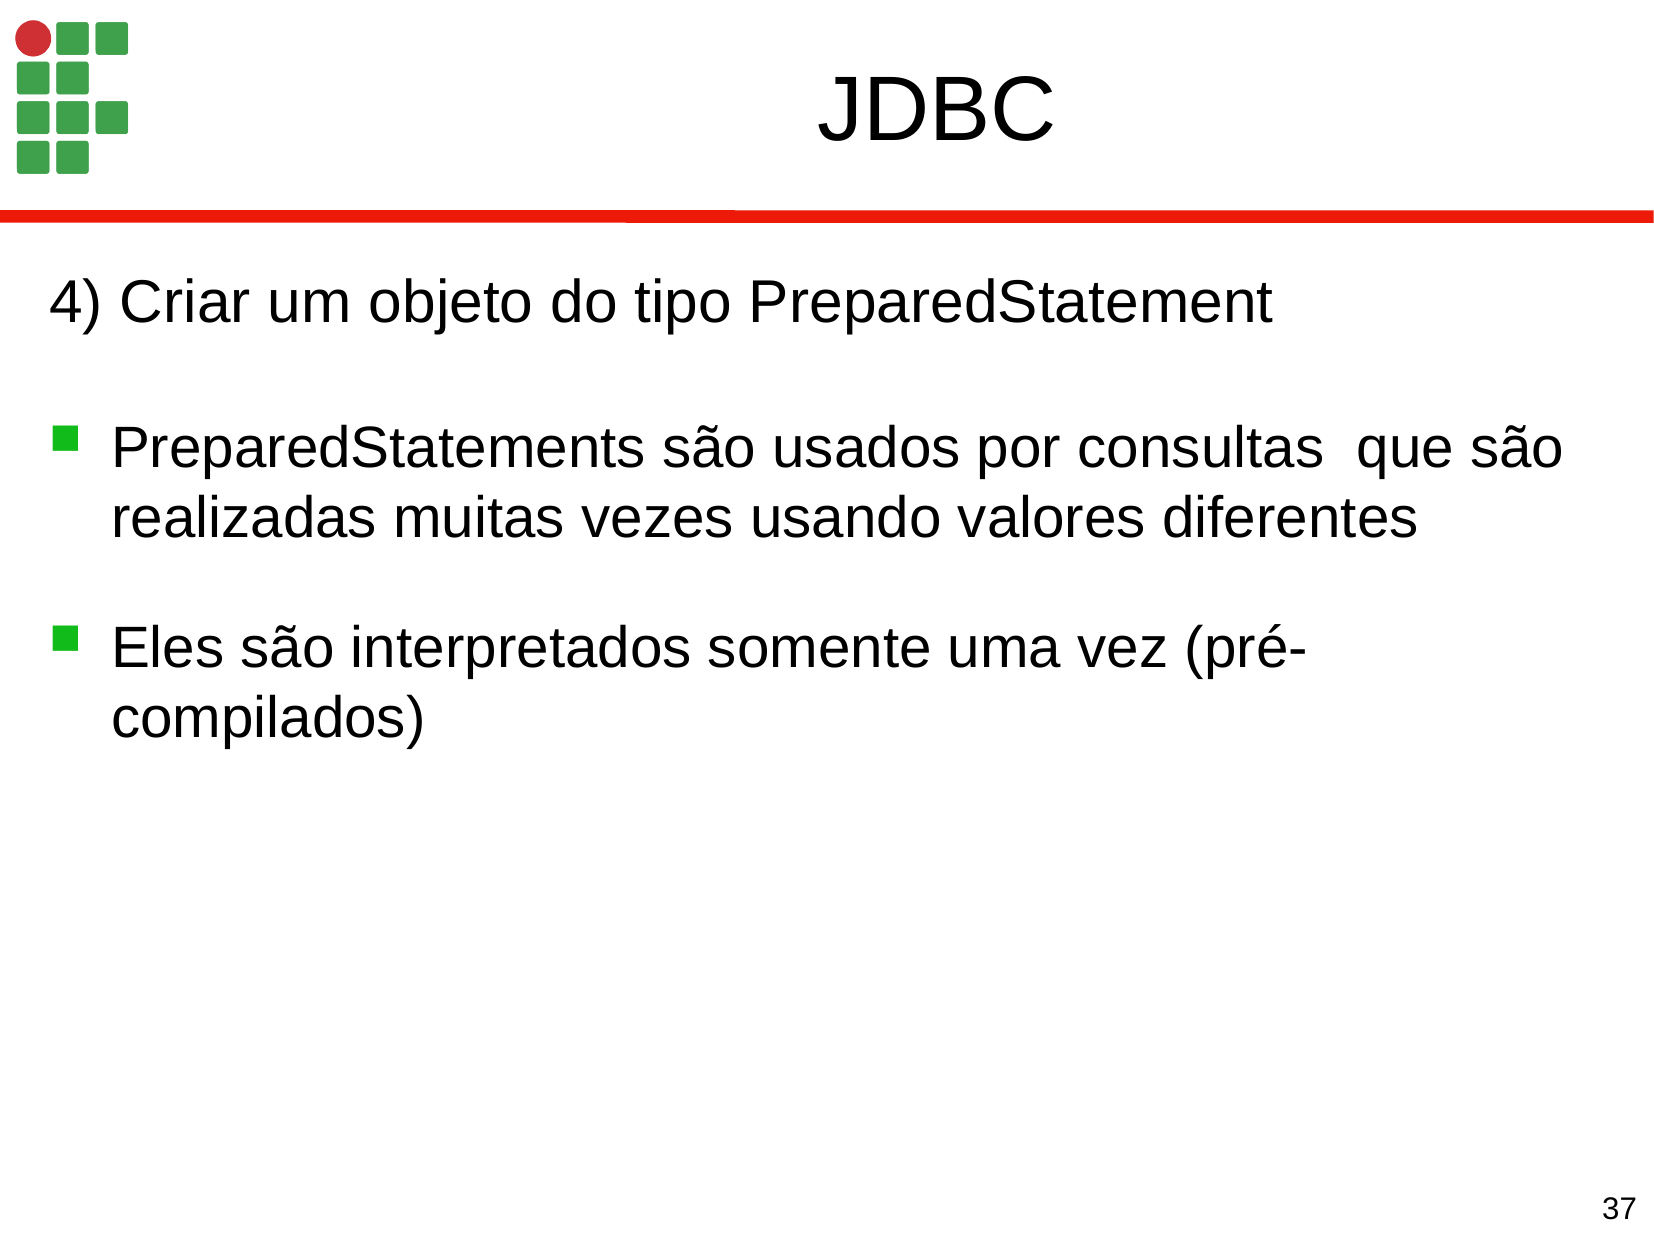

JDBC
4) Criar um objeto do tipo PreparedStatement
PreparedStatements são usados por consultas que são realizadas muitas vezes usando valores diferentes
Eles são interpretados somente uma vez (pré- compilados)